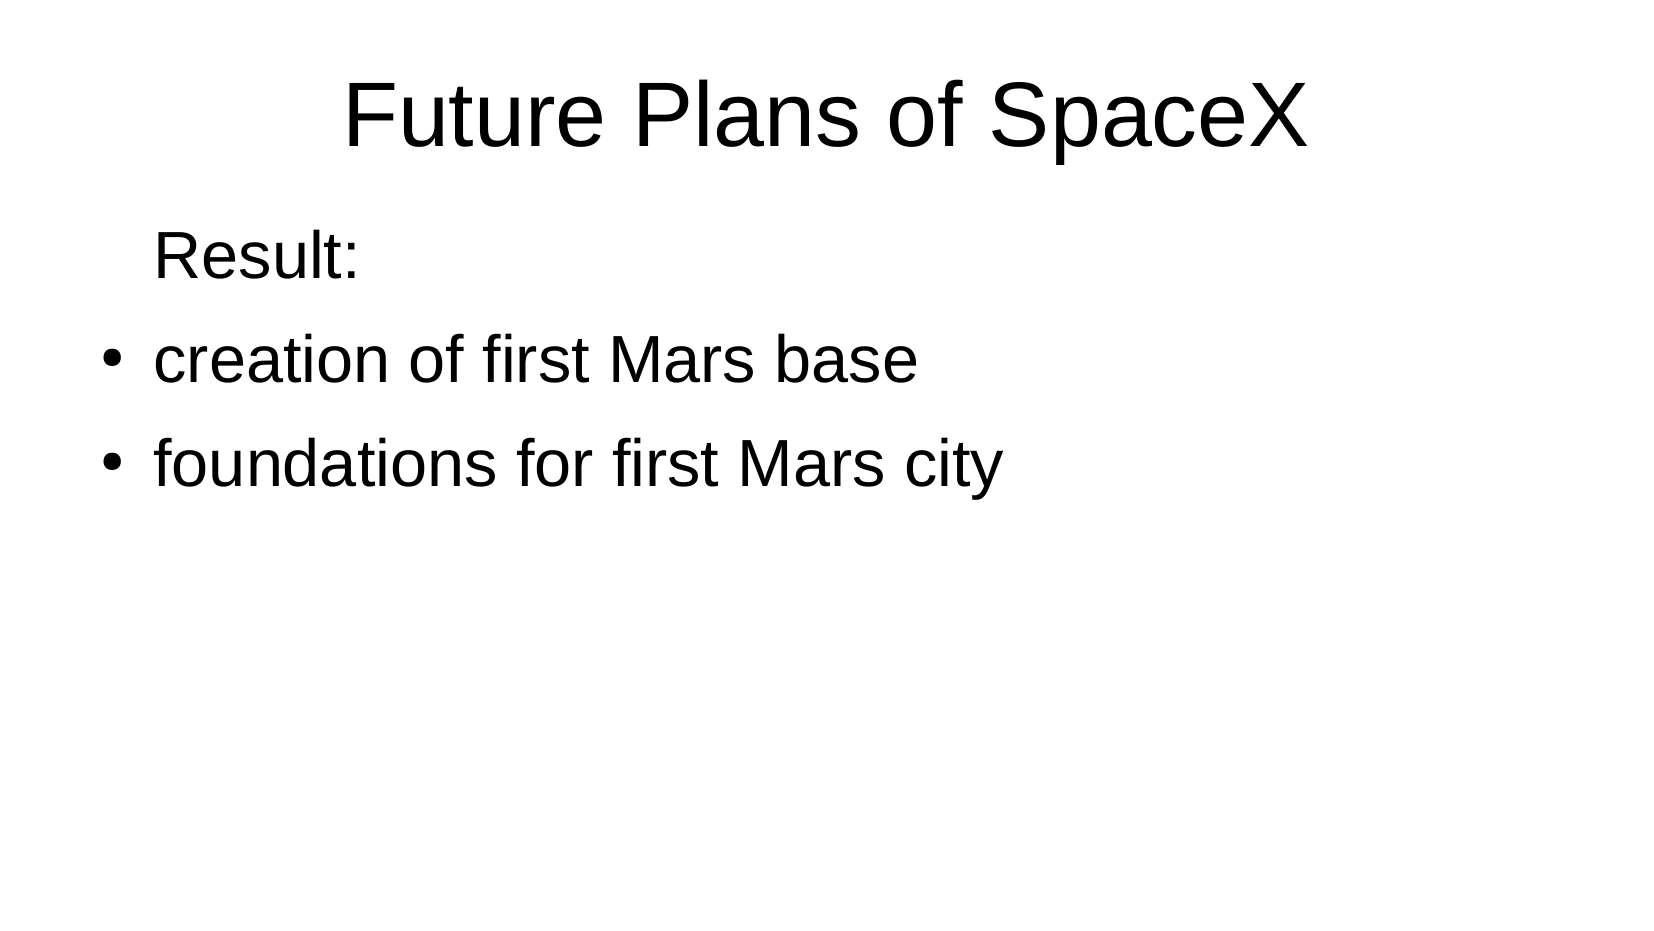

# Future Plans of SpaceX
Result:
creation of first Mars base
foundations for first Mars city